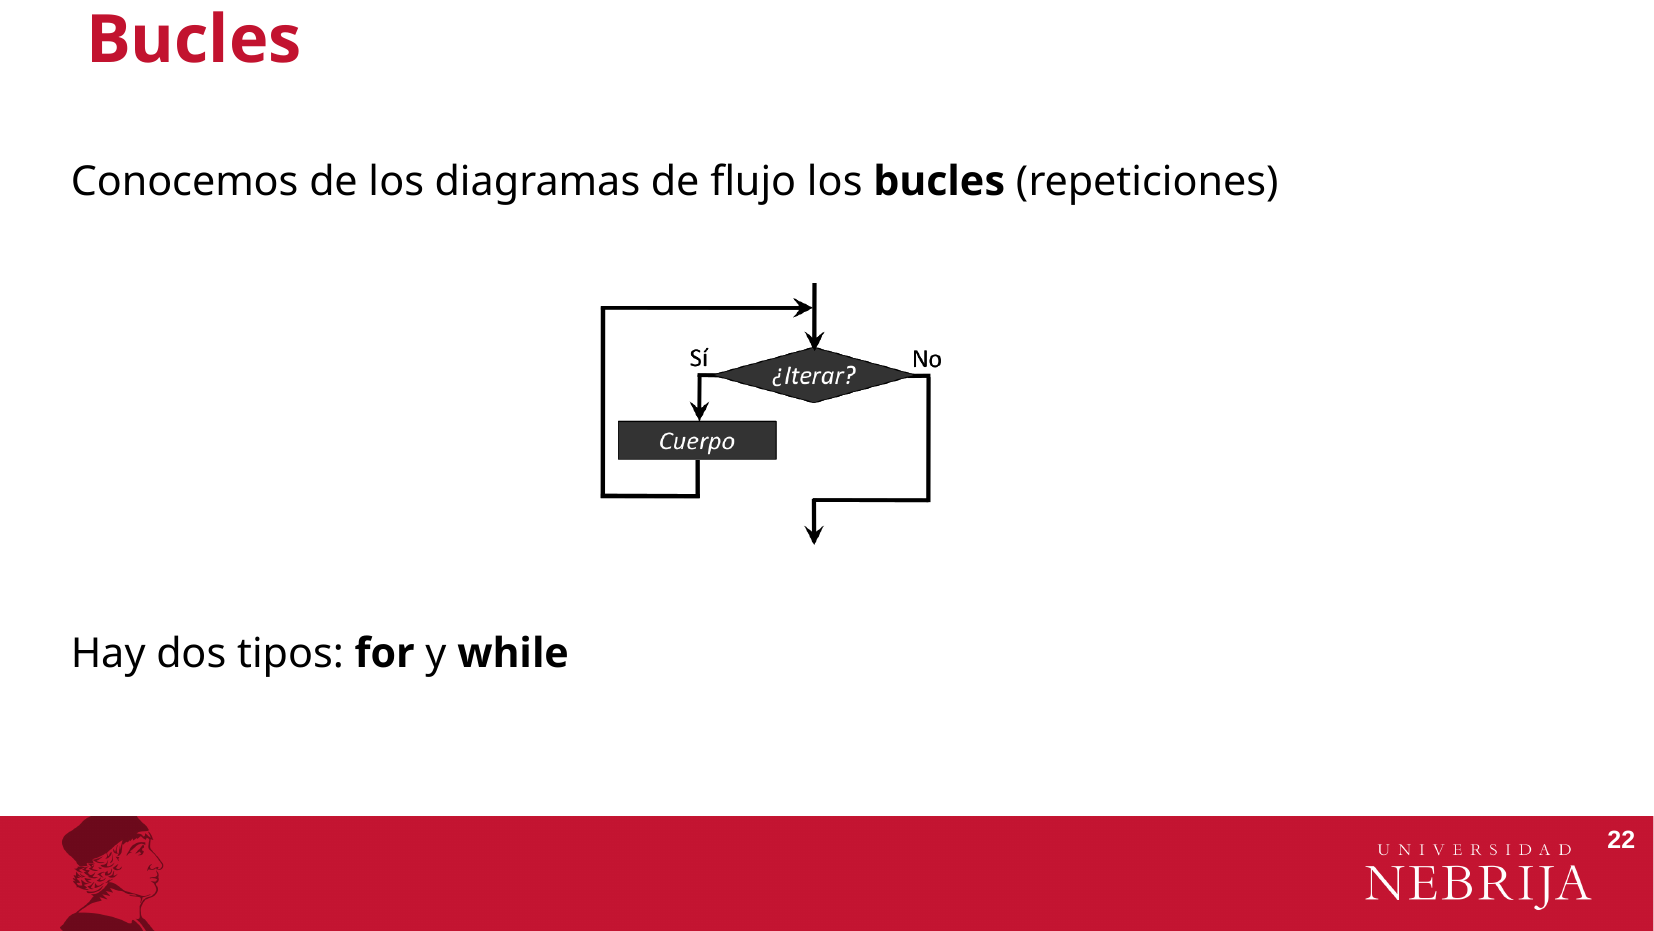

Bucles
# Conocemos de los diagramas de flujo los bucles (repeticiones)
Hay dos tipos: for y while